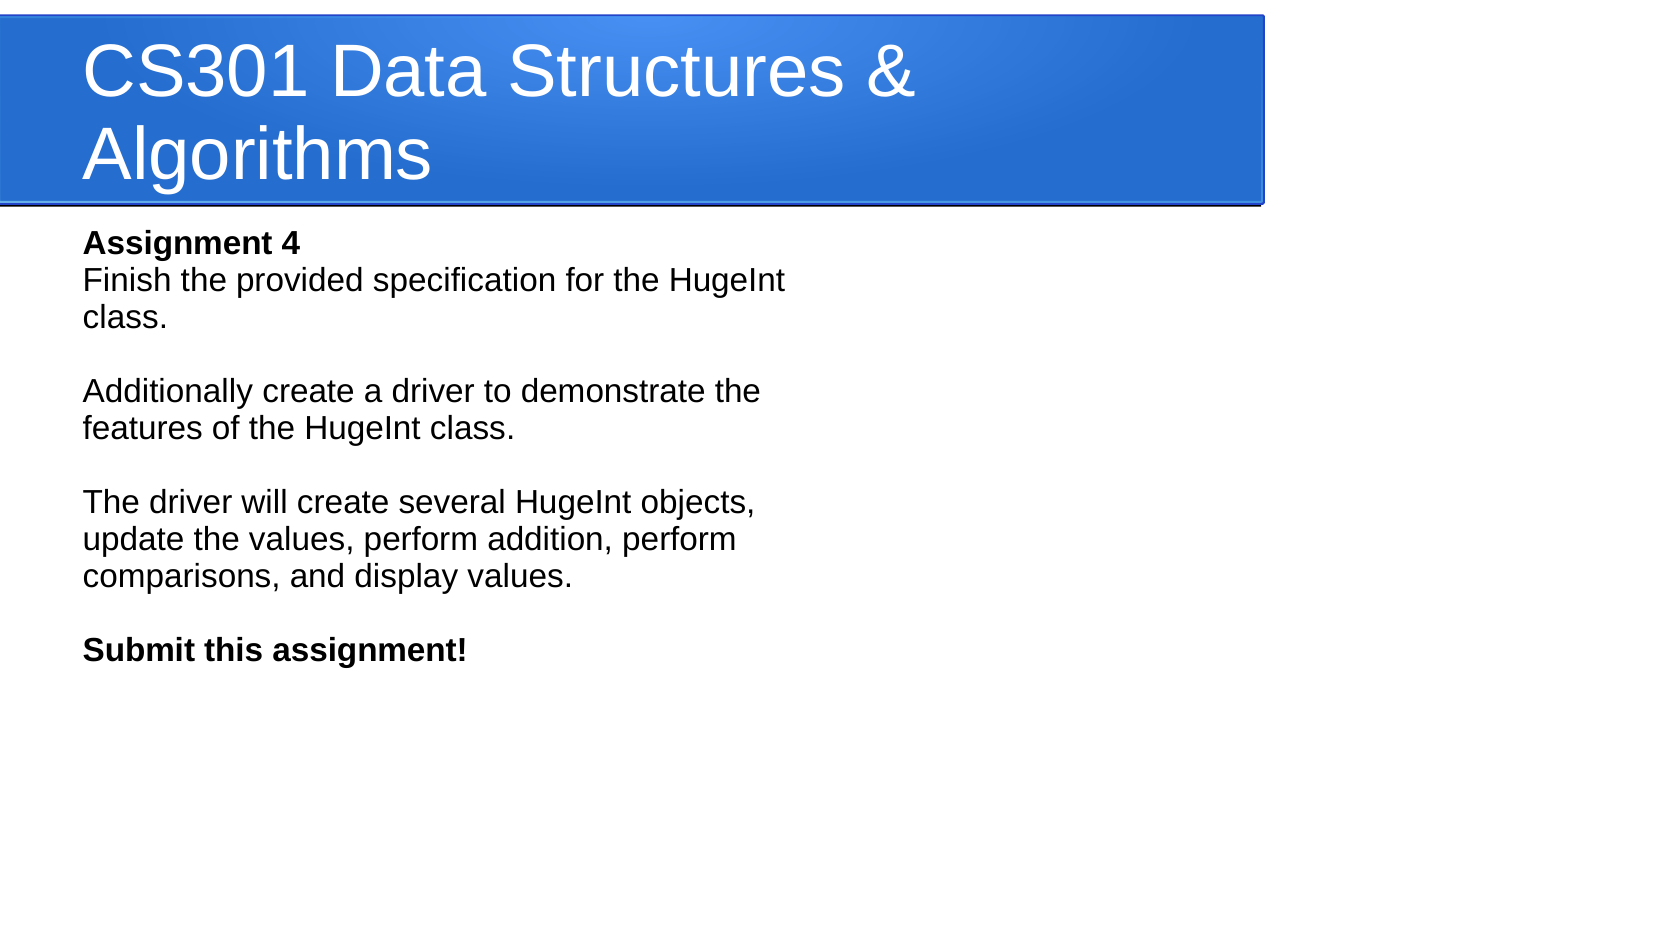

# CS301 Data Structures & Algorithms
Assignment 4
Finish the provided specification for the HugeInt class.
Additionally create a driver to demonstrate the features of the HugeInt class.
The driver will create several HugeInt objects, update the values, perform addition, perform comparisons, and display values.
Submit this assignment!